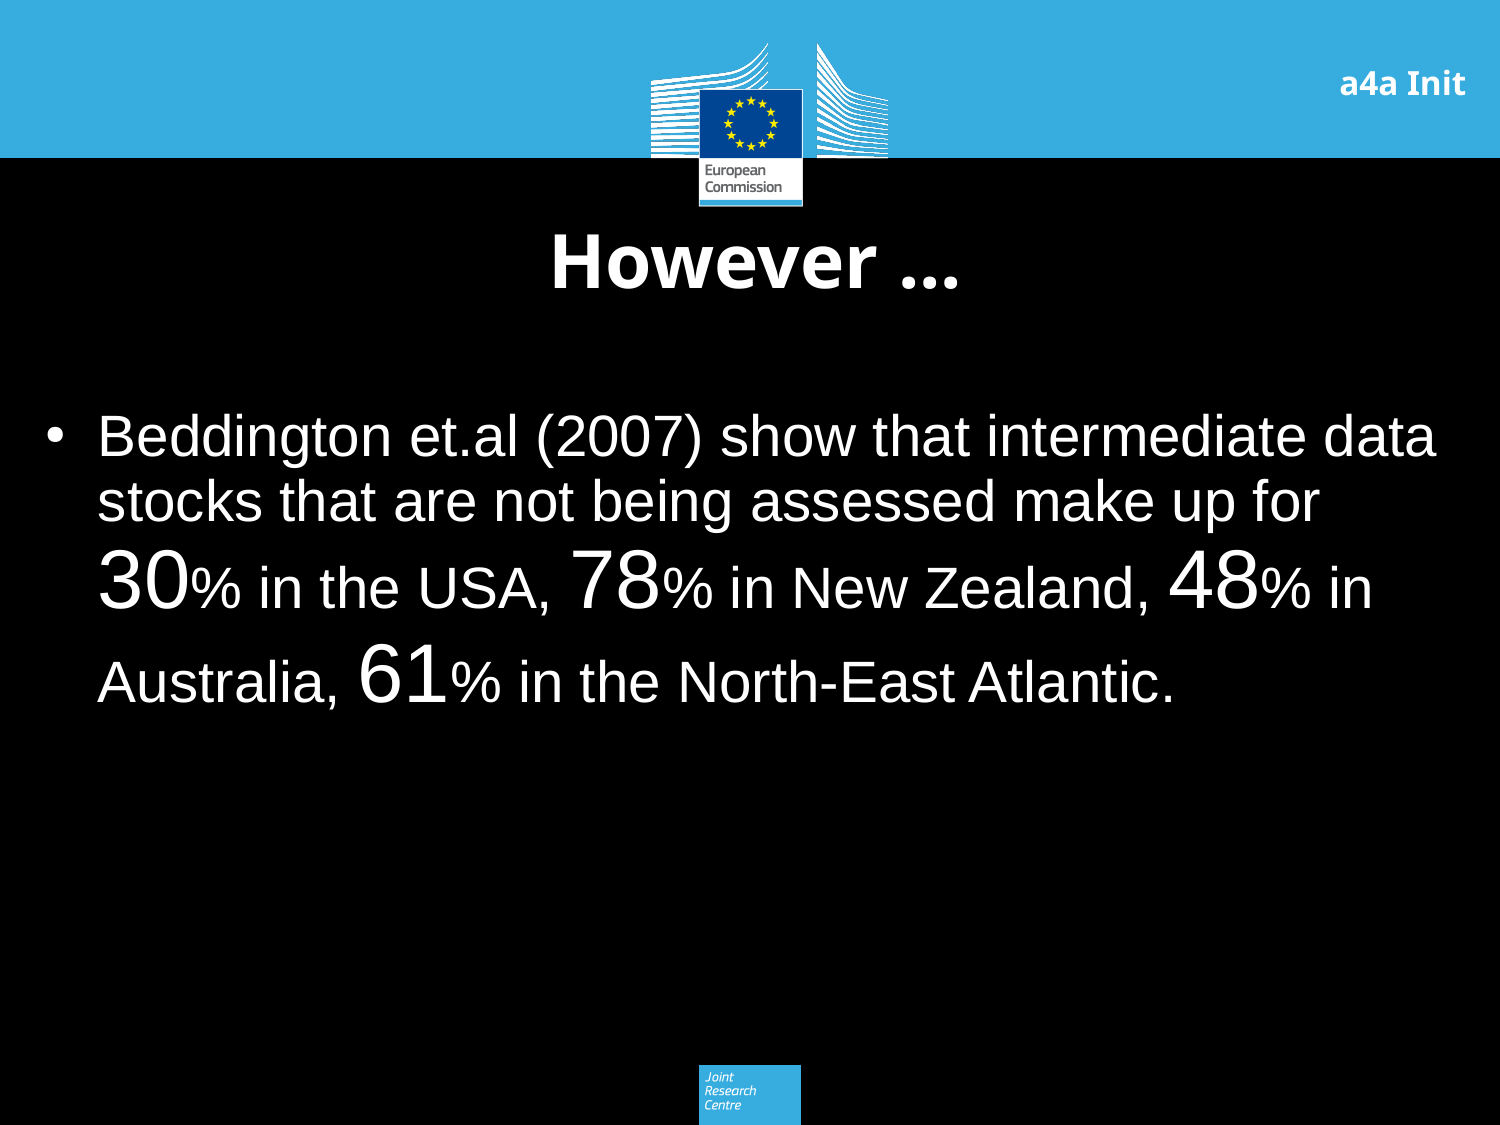

a4a Init
# However ...
Beddington et.al (2007) show that intermediate data stocks that are not being assessed make up for 30% in the USA, 78% in New Zealand, 48% in Australia, 61% in the North-East Atlantic.